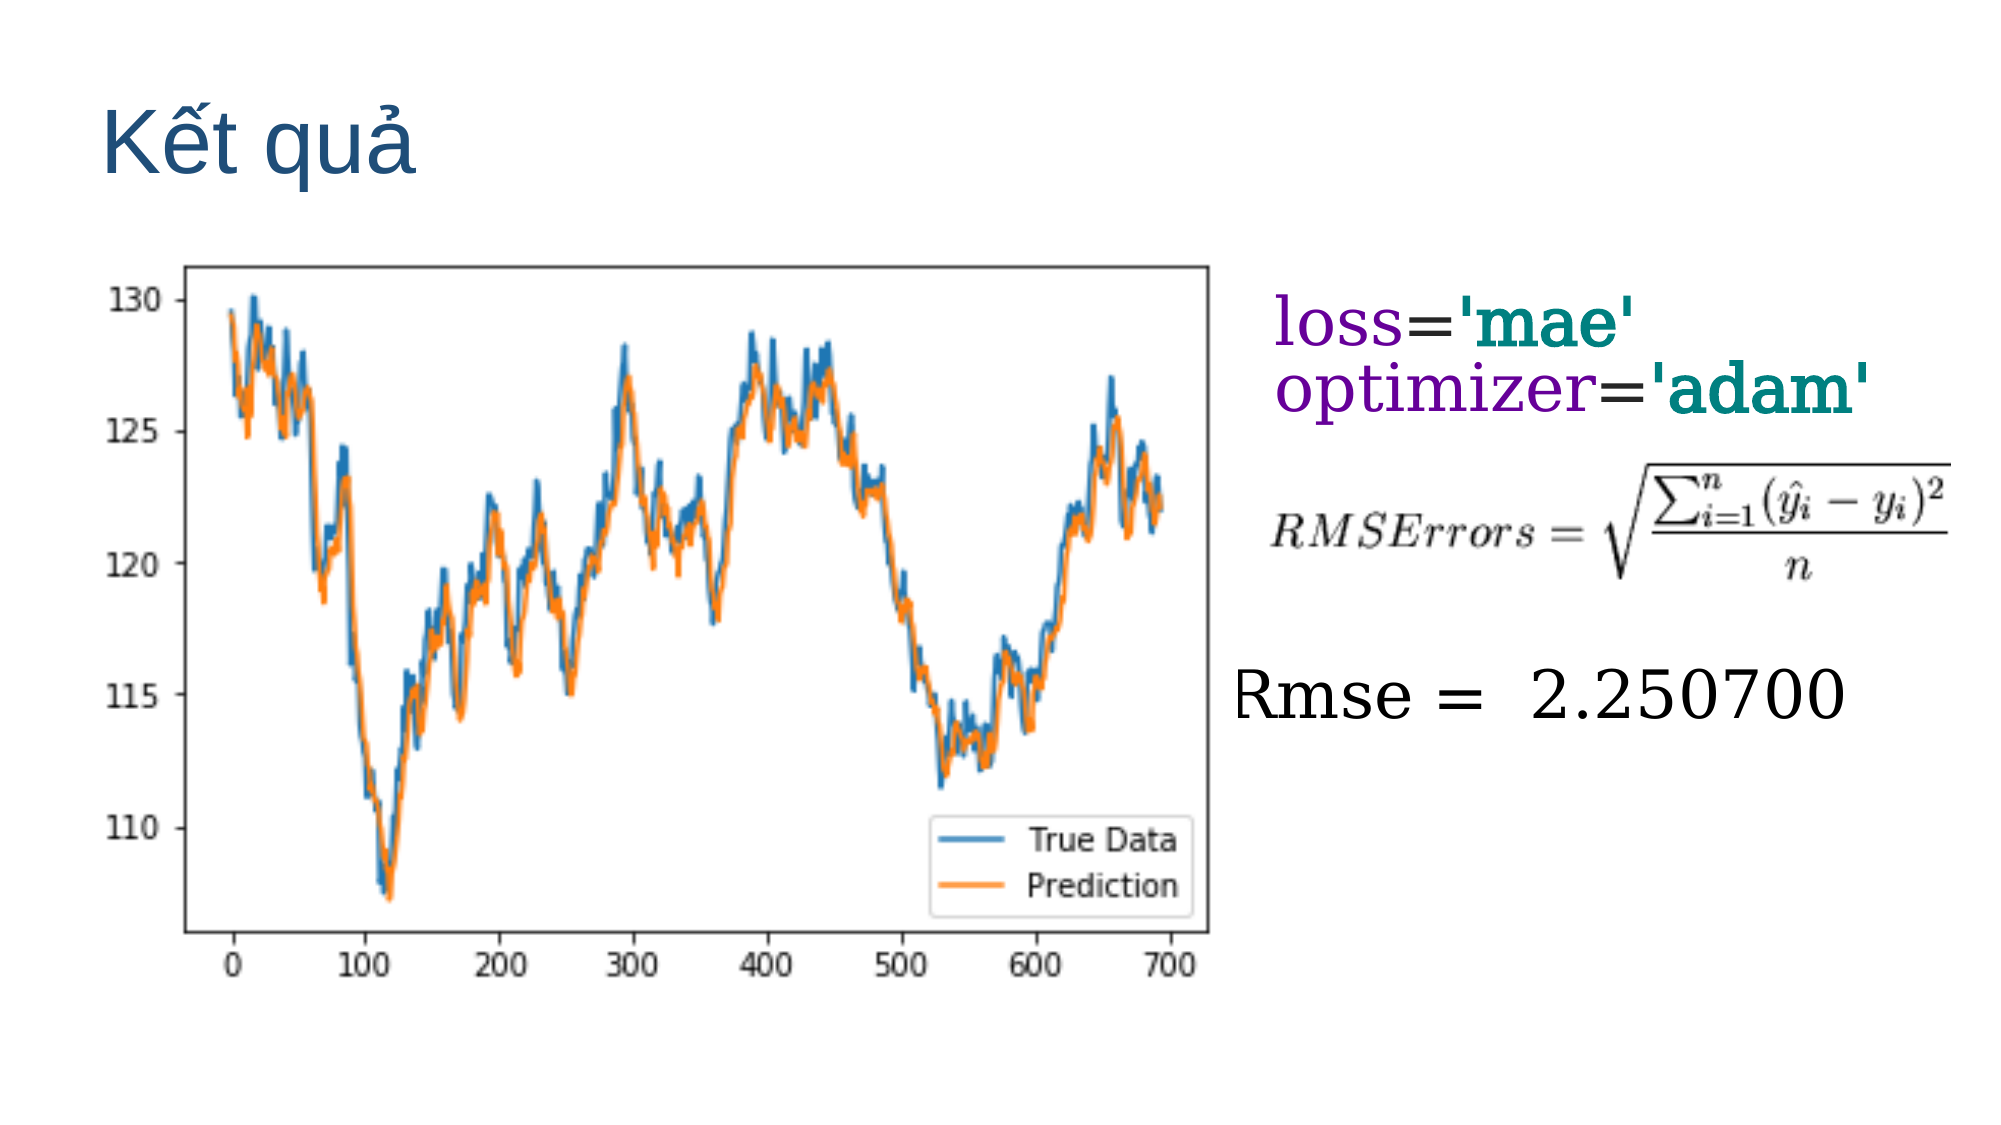

# Kết quả
loss='mae'
optimizer='adam'
Rmse = 2.250700